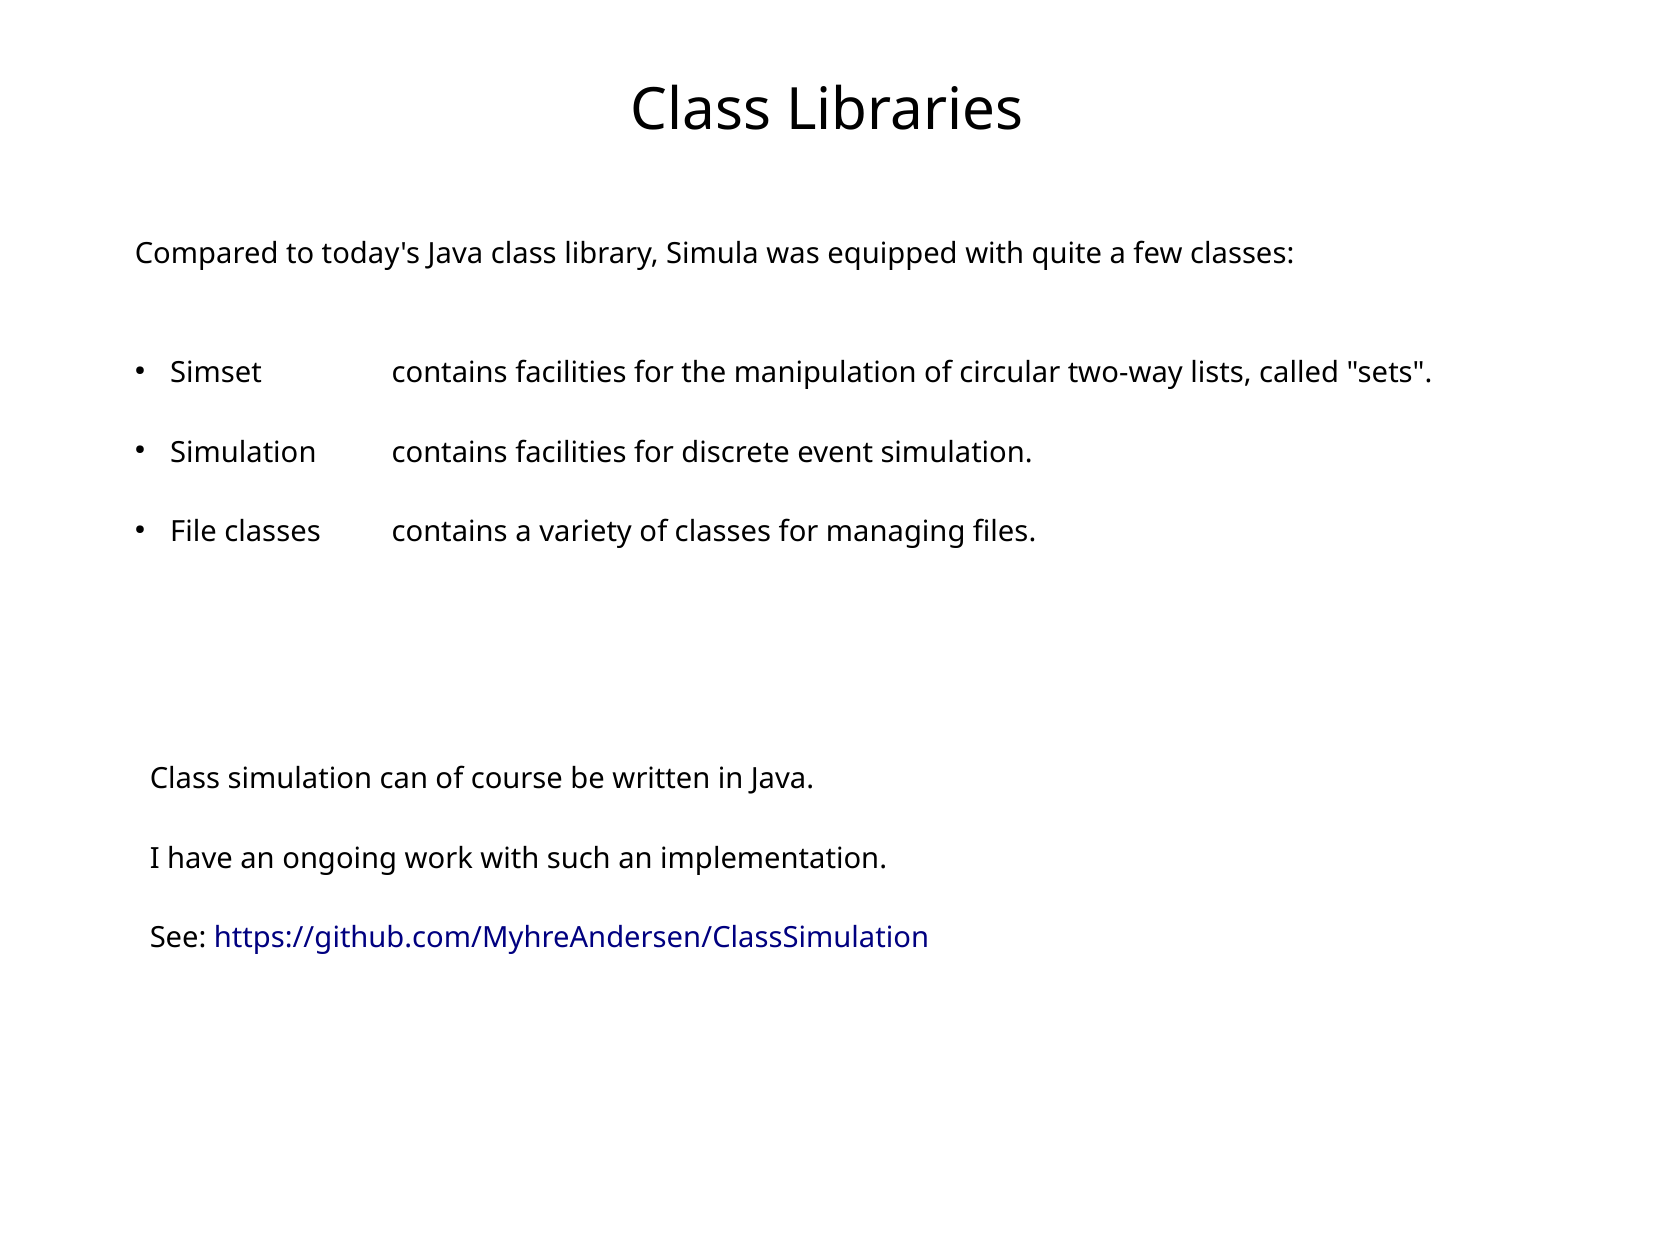

# Class Libraries
Compared to today's Java class library, Simula was equipped with quite a few classes:
Simset		contains facilities for the manipulation of circular two-way lists, called "sets".
Simulation		contains facilities for discrete event simulation.
File classes	contains a variety of classes for managing files.
Class simulation can of course be written in Java.
I have an ongoing work with such an implementation.
See: https://github.com/MyhreAndersen/ClassSimulation